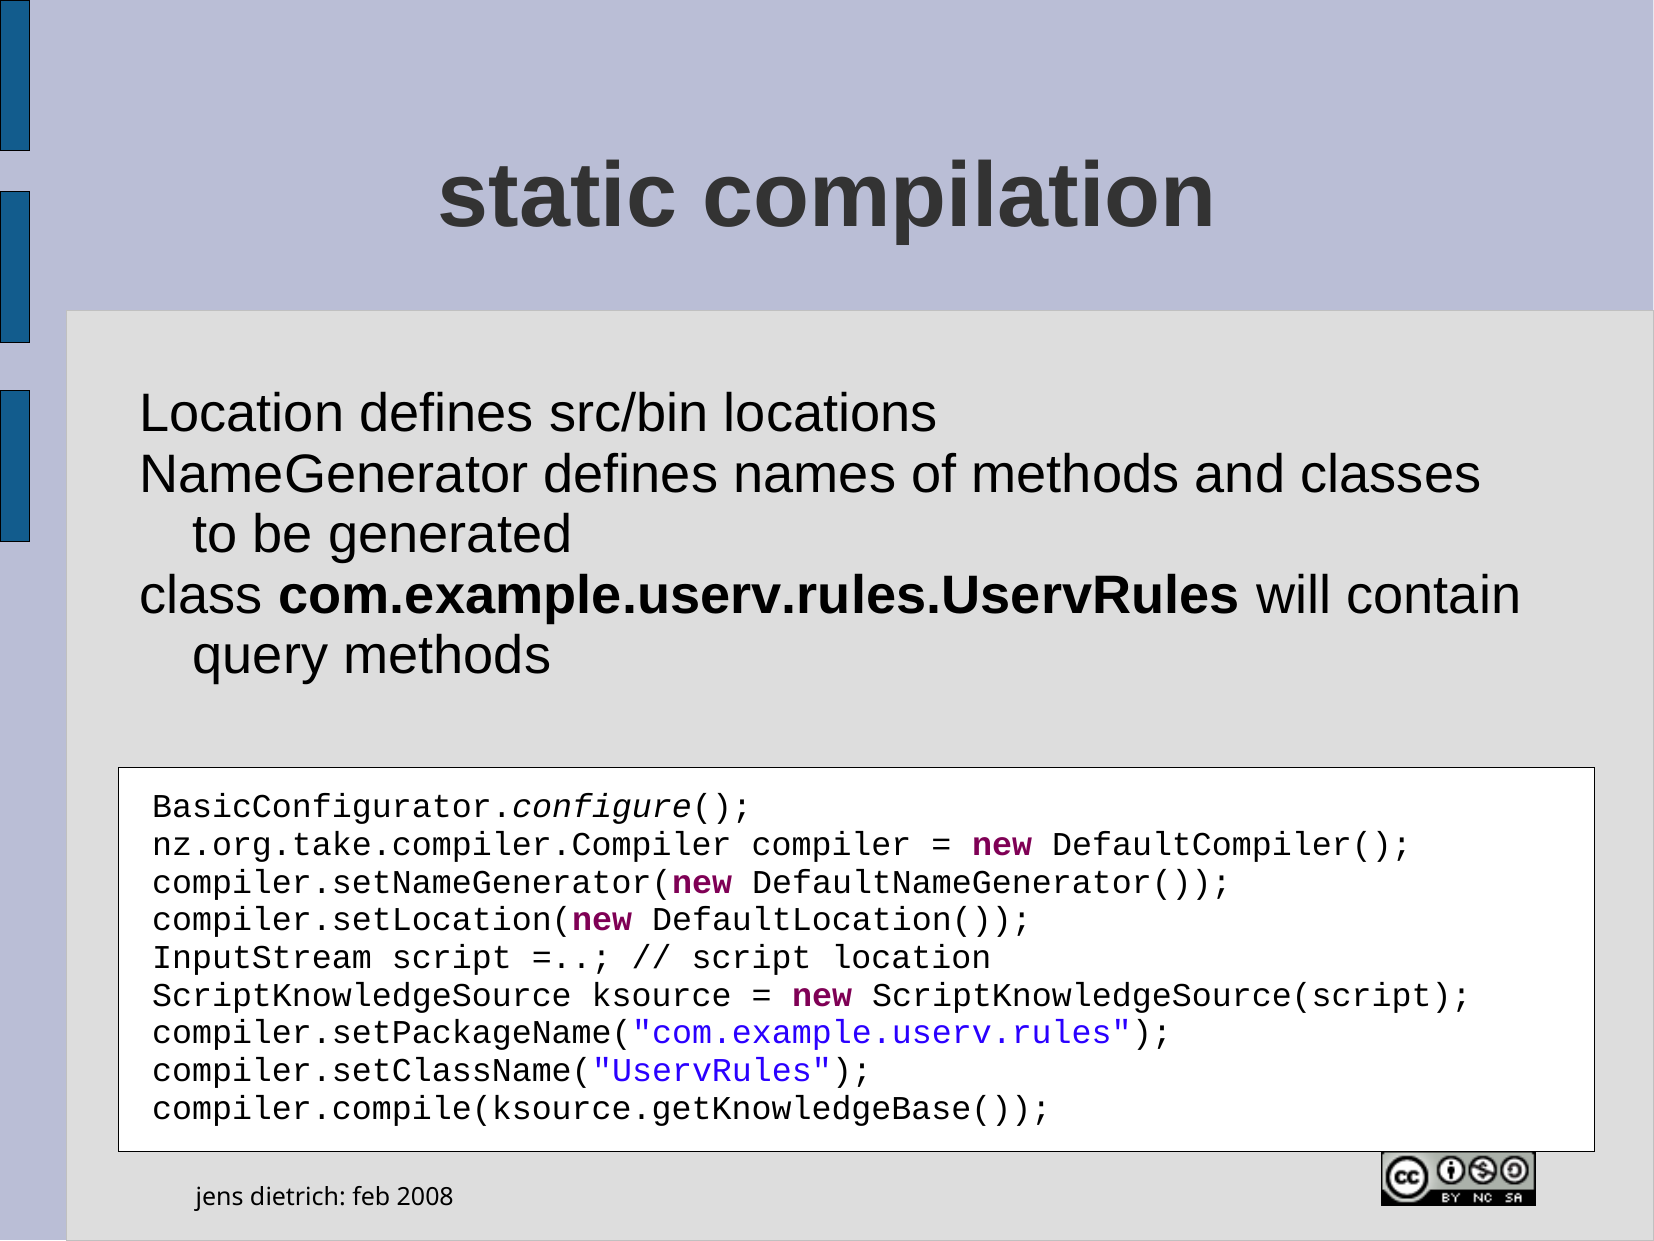

# static compilation
Location defines src/bin locations
NameGenerator defines names of methods and classes to be generated
class com.example.userv.rules.UservRules will contain query methods
BasicConfigurator.configure();
nz.org.take.compiler.Compiler compiler = new DefaultCompiler();
compiler.setNameGenerator(new DefaultNameGenerator());
compiler.setLocation(new DefaultLocation());
InputStream script =..; // script location
ScriptKnowledgeSource ksource = new ScriptKnowledgeSource(script);
compiler.setPackageName("com.example.userv.rules");
compiler.setClassName("UservRules");
compiler.compile(ksource.getKnowledgeBase());